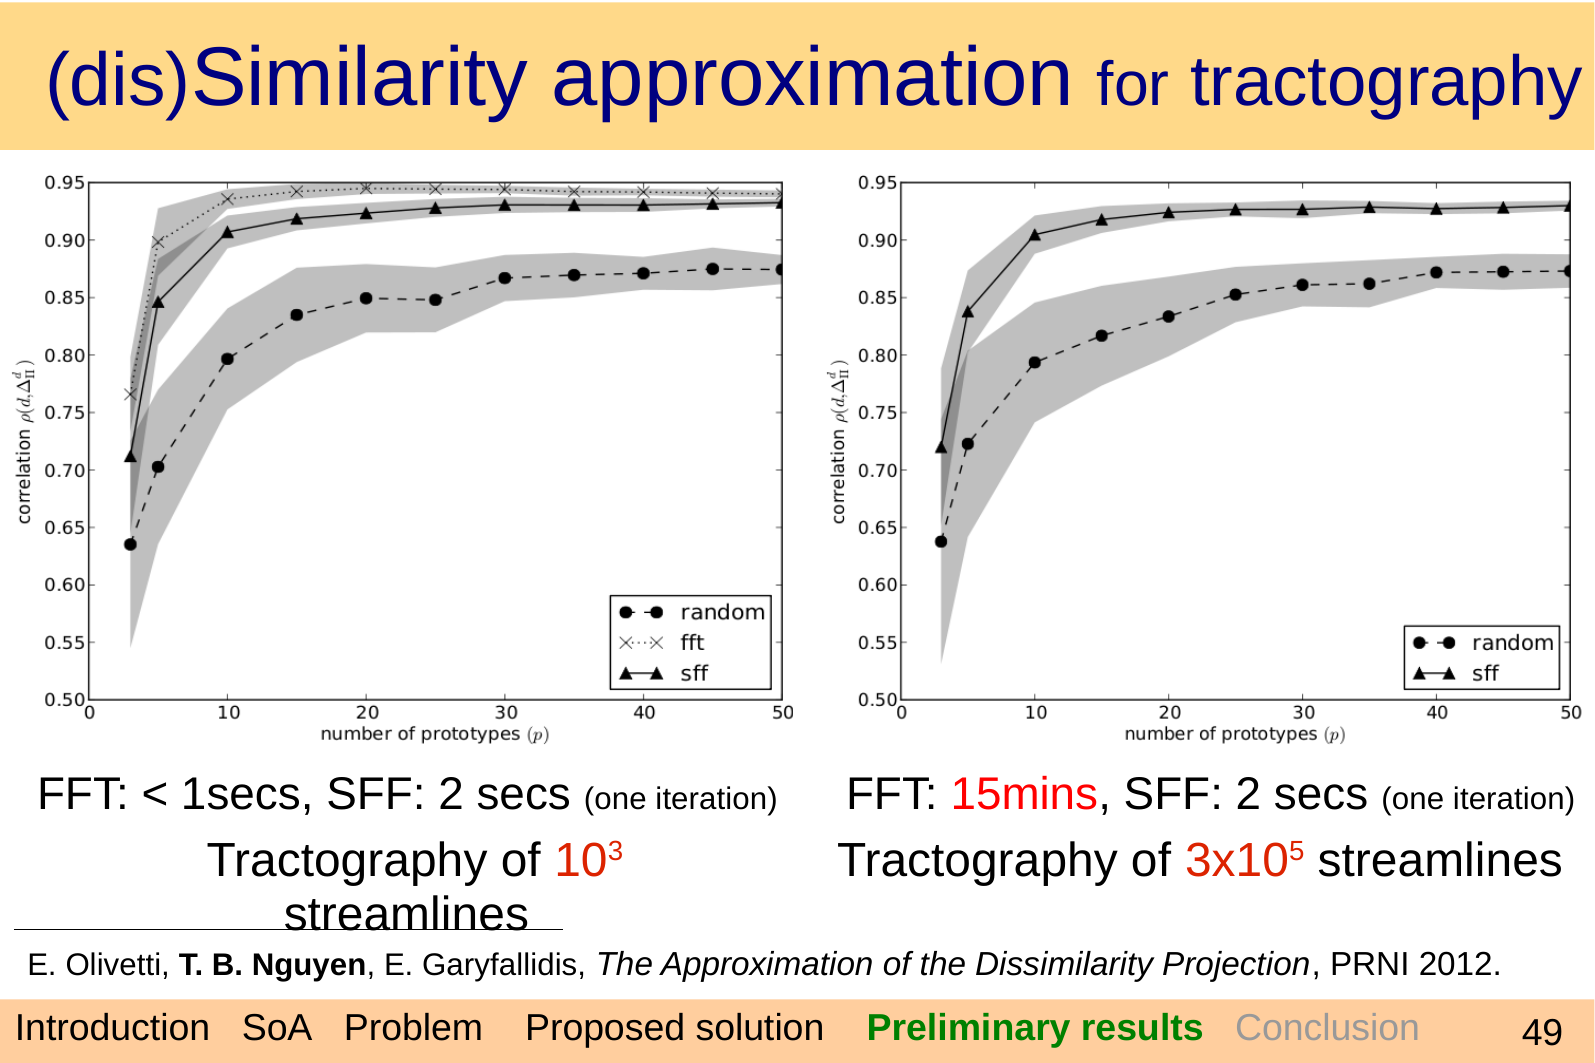

(dis)Similarity approximation for tractography
FFT: < 1secs, SFF: 2 secs (one iteration)
FFT: 15mins, SFF: 2 secs (one iteration)
# Tractography of 103 streamlines
Tractography of 3x105 streamlines
E. Olivetti, T. B. Nguyen, E. Garyfallidis, The Approximation of the Dissimilarity Projection, PRNI 2012.
Introduction SoA Problem Proposed solution Preliminary results Conclusion